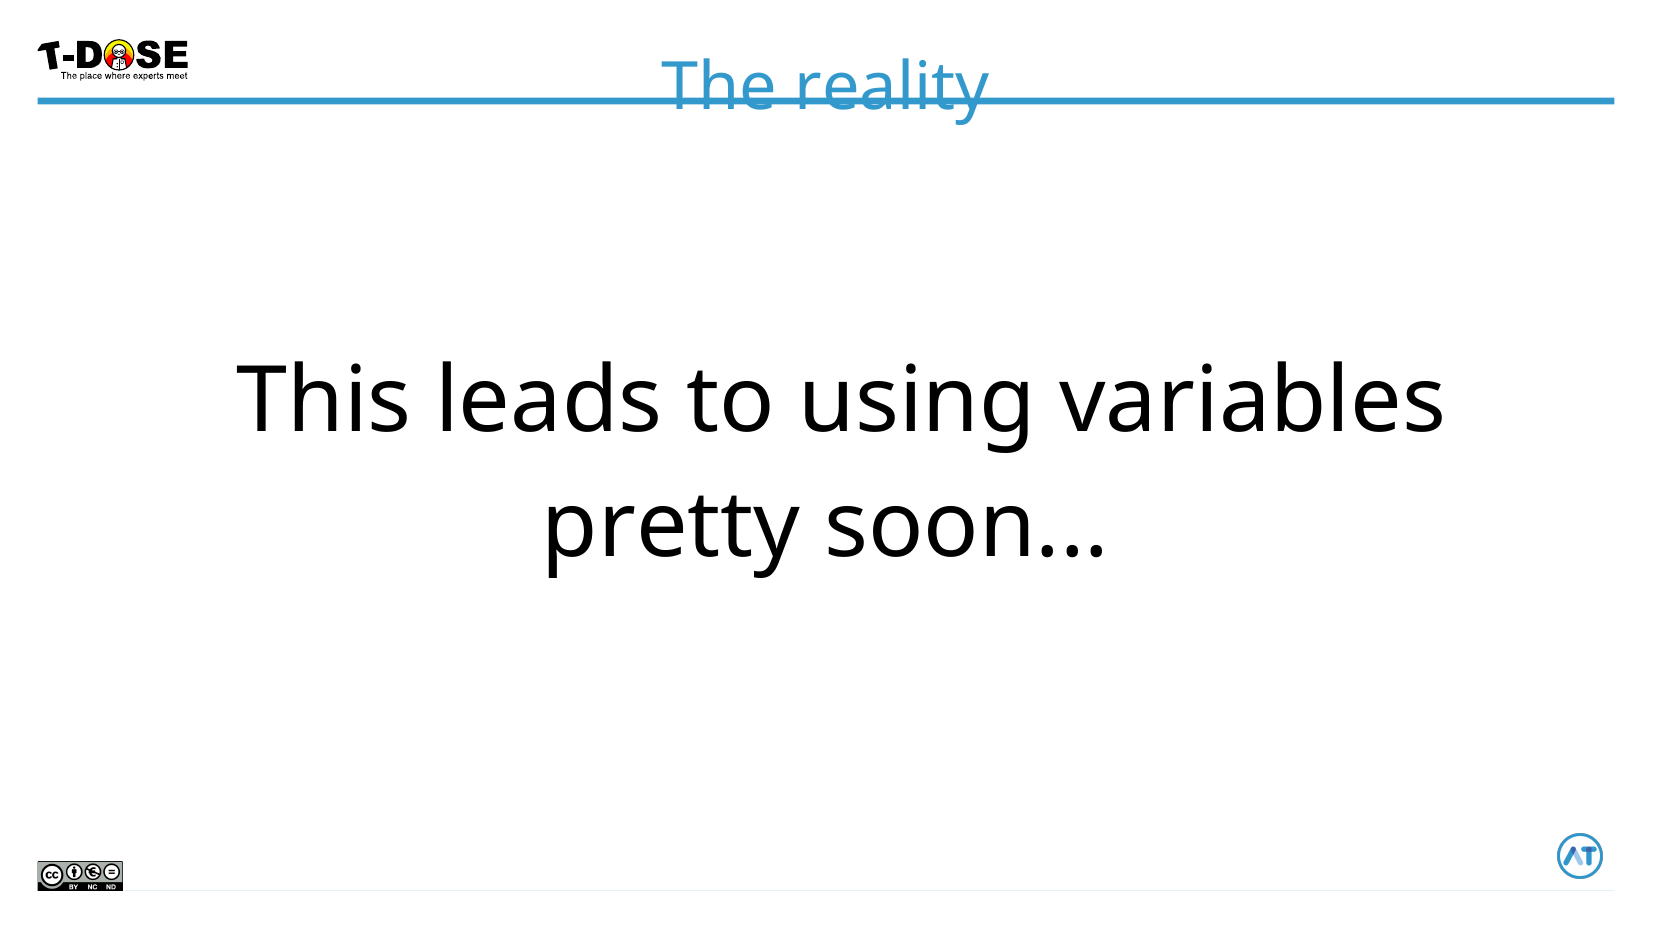

The reality
This leads to using variables pretty soon...